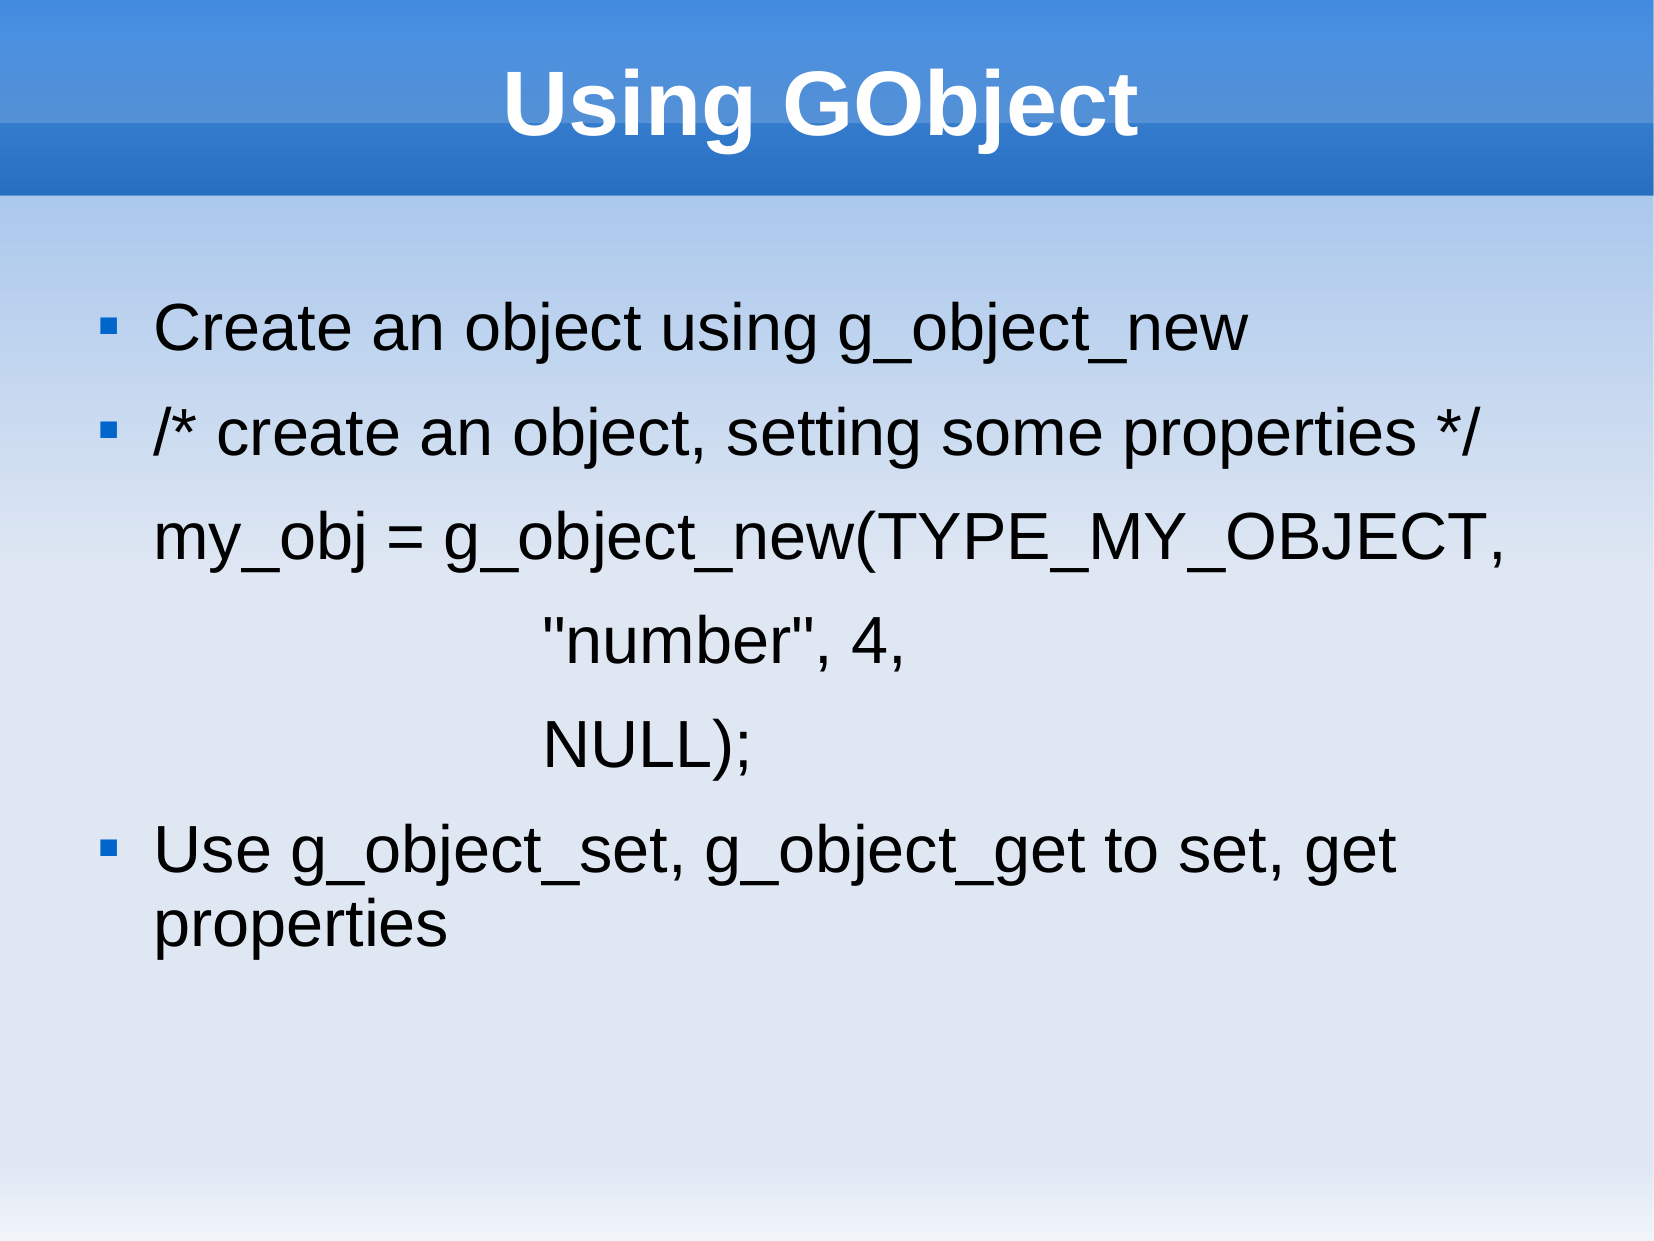

# Using GObject
Create an object using g_object_new
/* create an object, setting some properties */
my_obj = g_object_new(TYPE_MY_OBJECT,
 "number", 4,
 NULL);
Use g_object_set, g_object_get to set, get properties